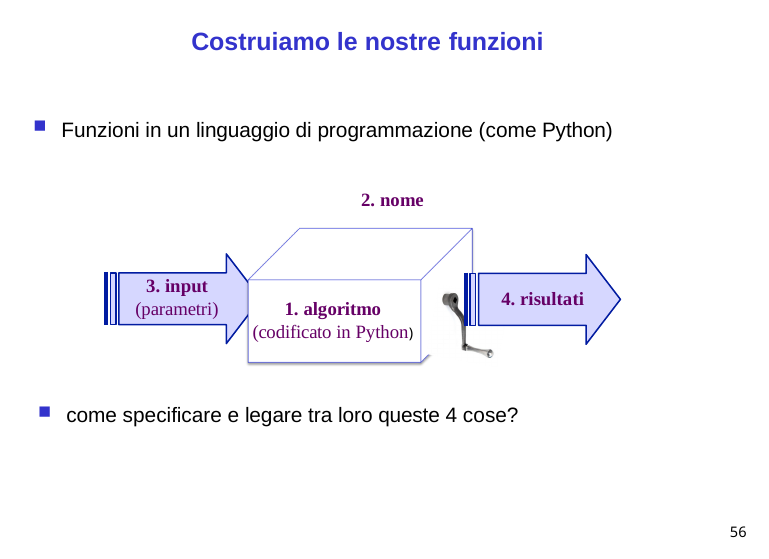

# Costruiamo le nostre funzioni
Funzioni in un linguaggio di programmazione (come Python)
2. nome
3. input
(parametri)
4. risultati
1. algoritmo
(codificato in Python)
come specificare e legare tra loro queste 4 cose?
56